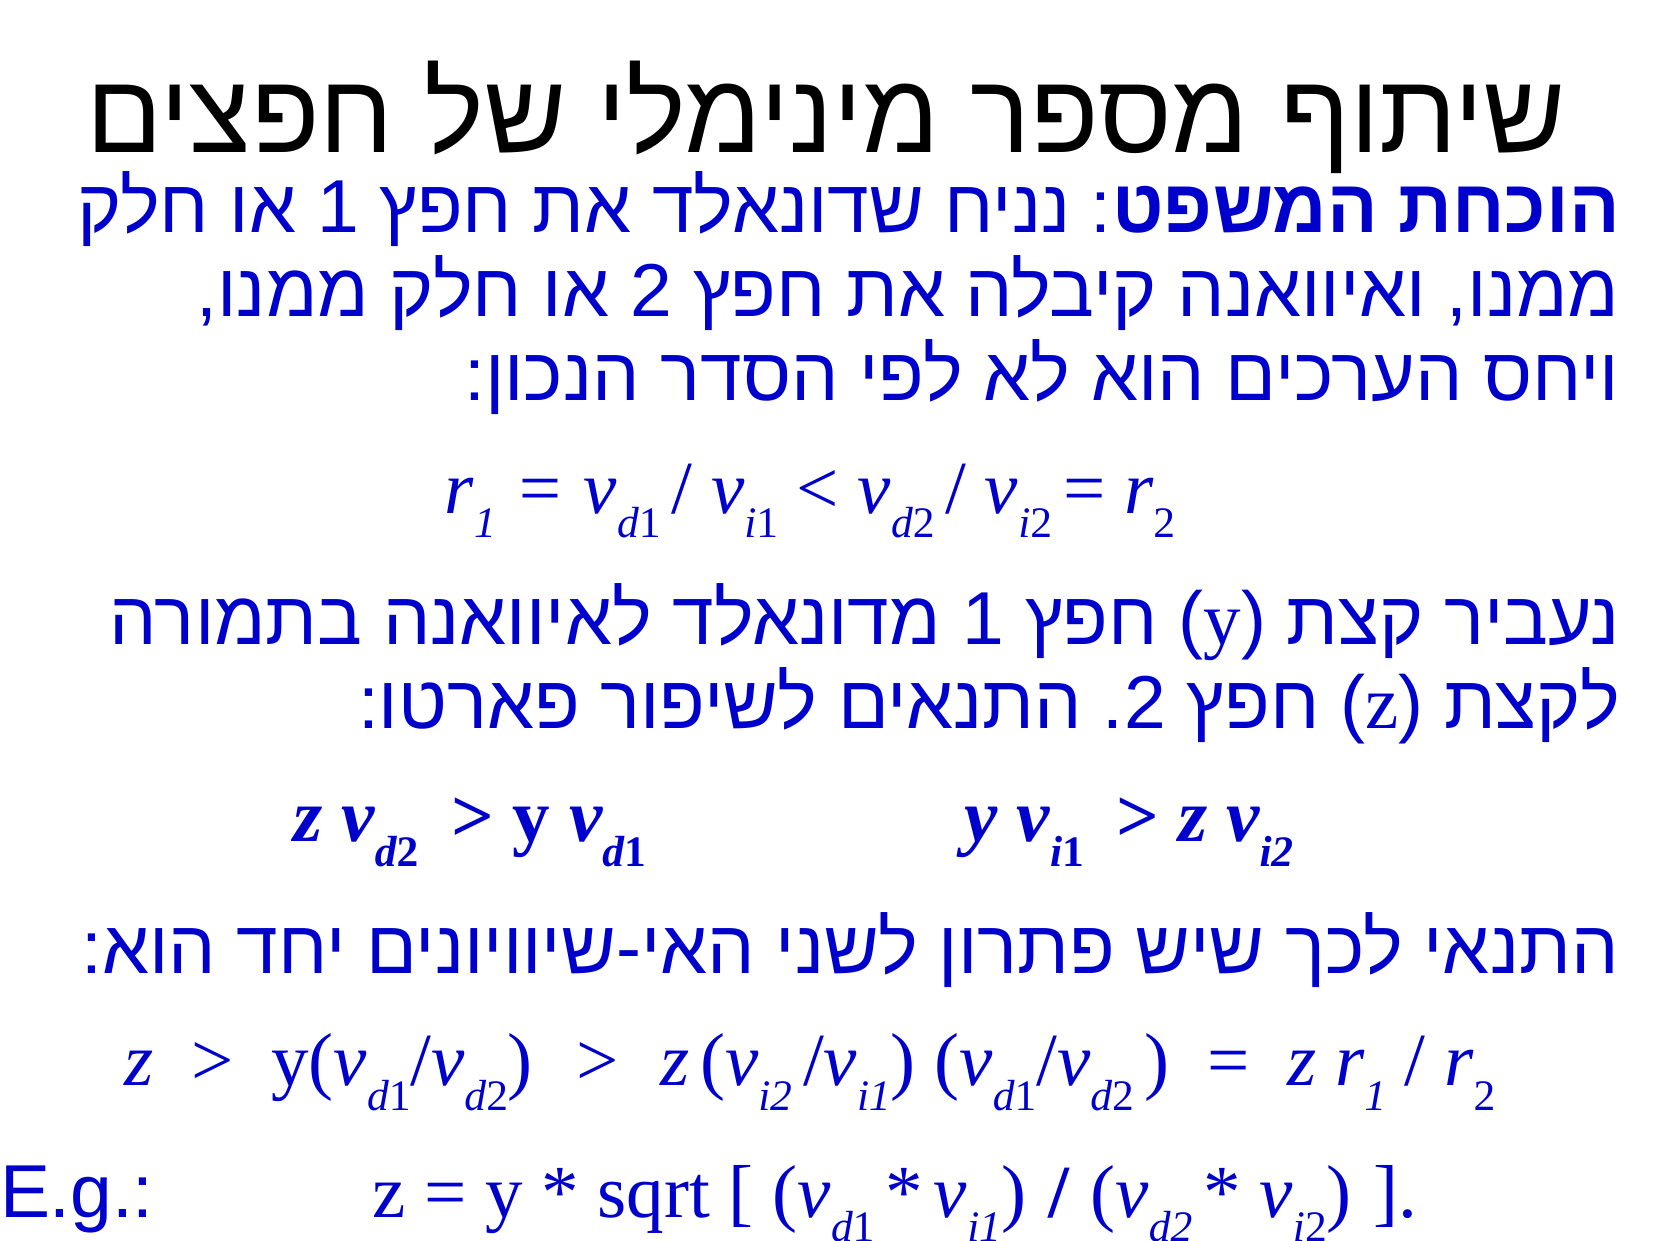

# שיתוף מספר מינימלי של חפצים
הוכחת המשפט: נניח שדונאלד את חפץ 1 או חלק ממנו, ואיוואנה קיבלה את חפץ 2 או חלק ממנו,
ויחס הערכים הוא לא לפי הסדר הנכון:
r1 = vd1 / vi1 < vd2 / vi2 = r2
נעביר קצת (y) חפץ 1 מדונאלד לאיוואנה בתמורה לקצת (z) חפץ 2. התנאים לשיפור פארטו:
z vd2 > y vd1 y vi1 > z vi2
התנאי לכך שיש פתרון לשני האי-שיוויונים יחד הוא:
z > y(vd1/vd2) > z (vi2 /vi1) (vd1/vd2 ) = z r1 / r2
E.g.: z = y * sqrt [ (vd1 * vi1) / (vd2 * vi2) ].